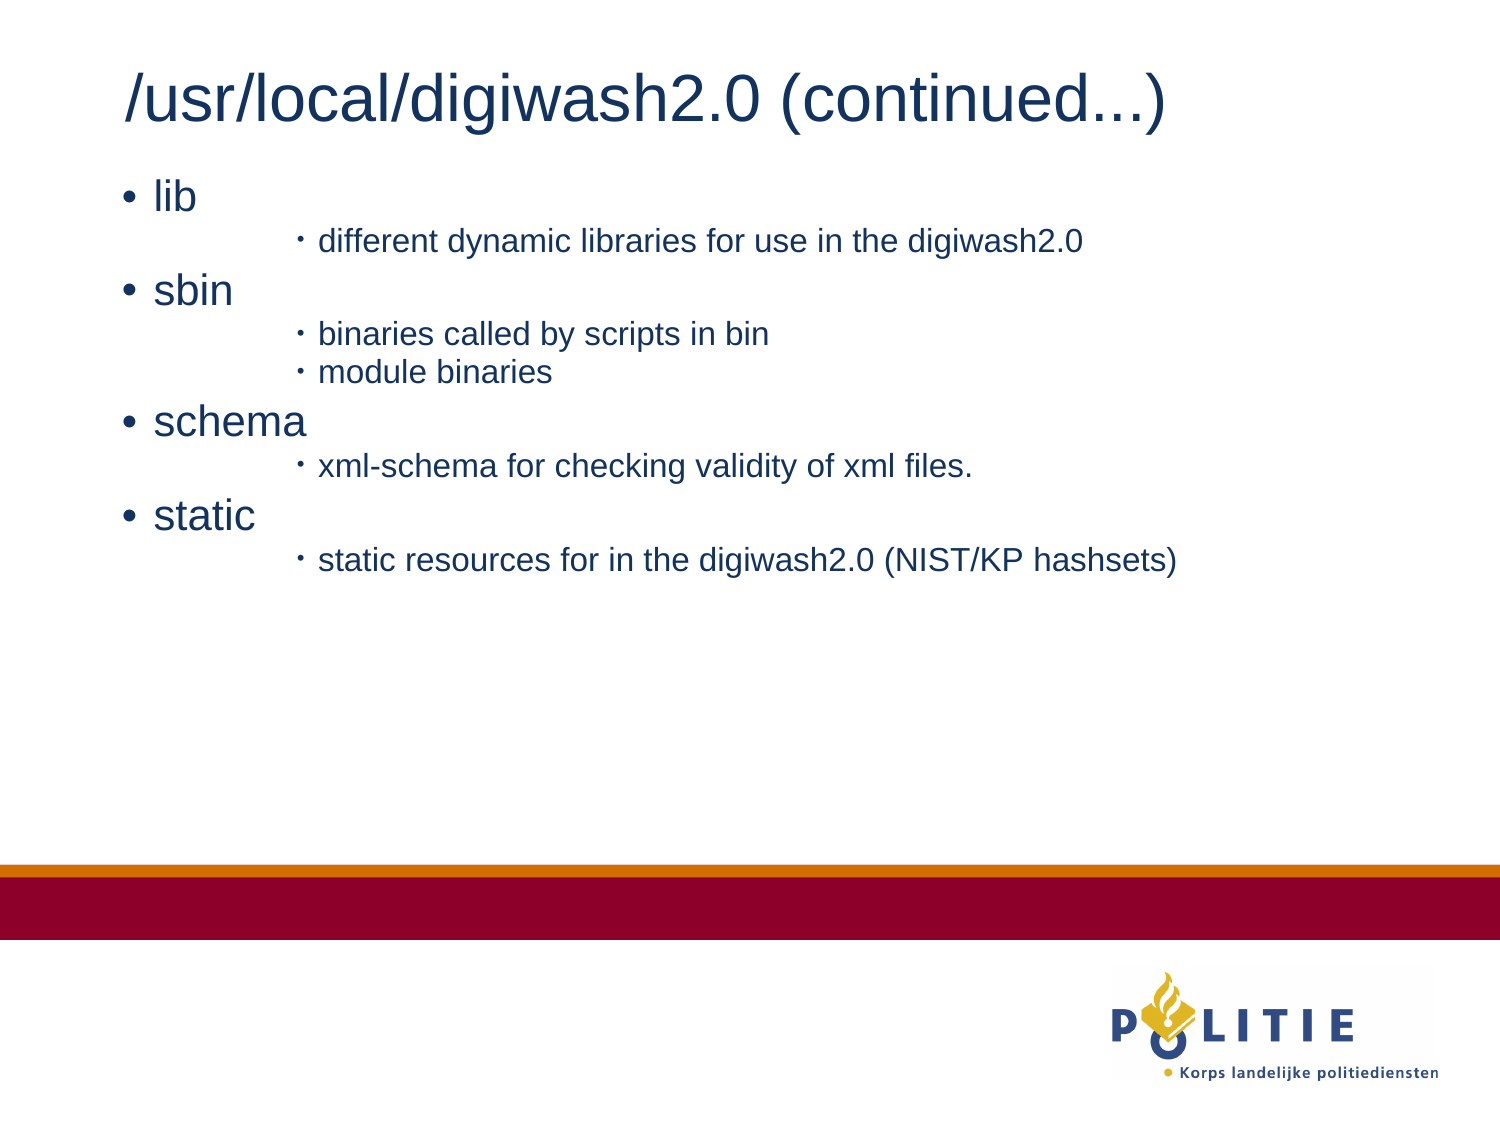

# /usr/local/digiwash2.0 (continued...)
lib
different dynamic libraries for use in the digiwash2.0
sbin
binaries called by scripts in bin
module binaries
schema
xml-schema for checking validity of xml files.
static
static resources for in the digiwash2.0 (NIST/KP hashsets)